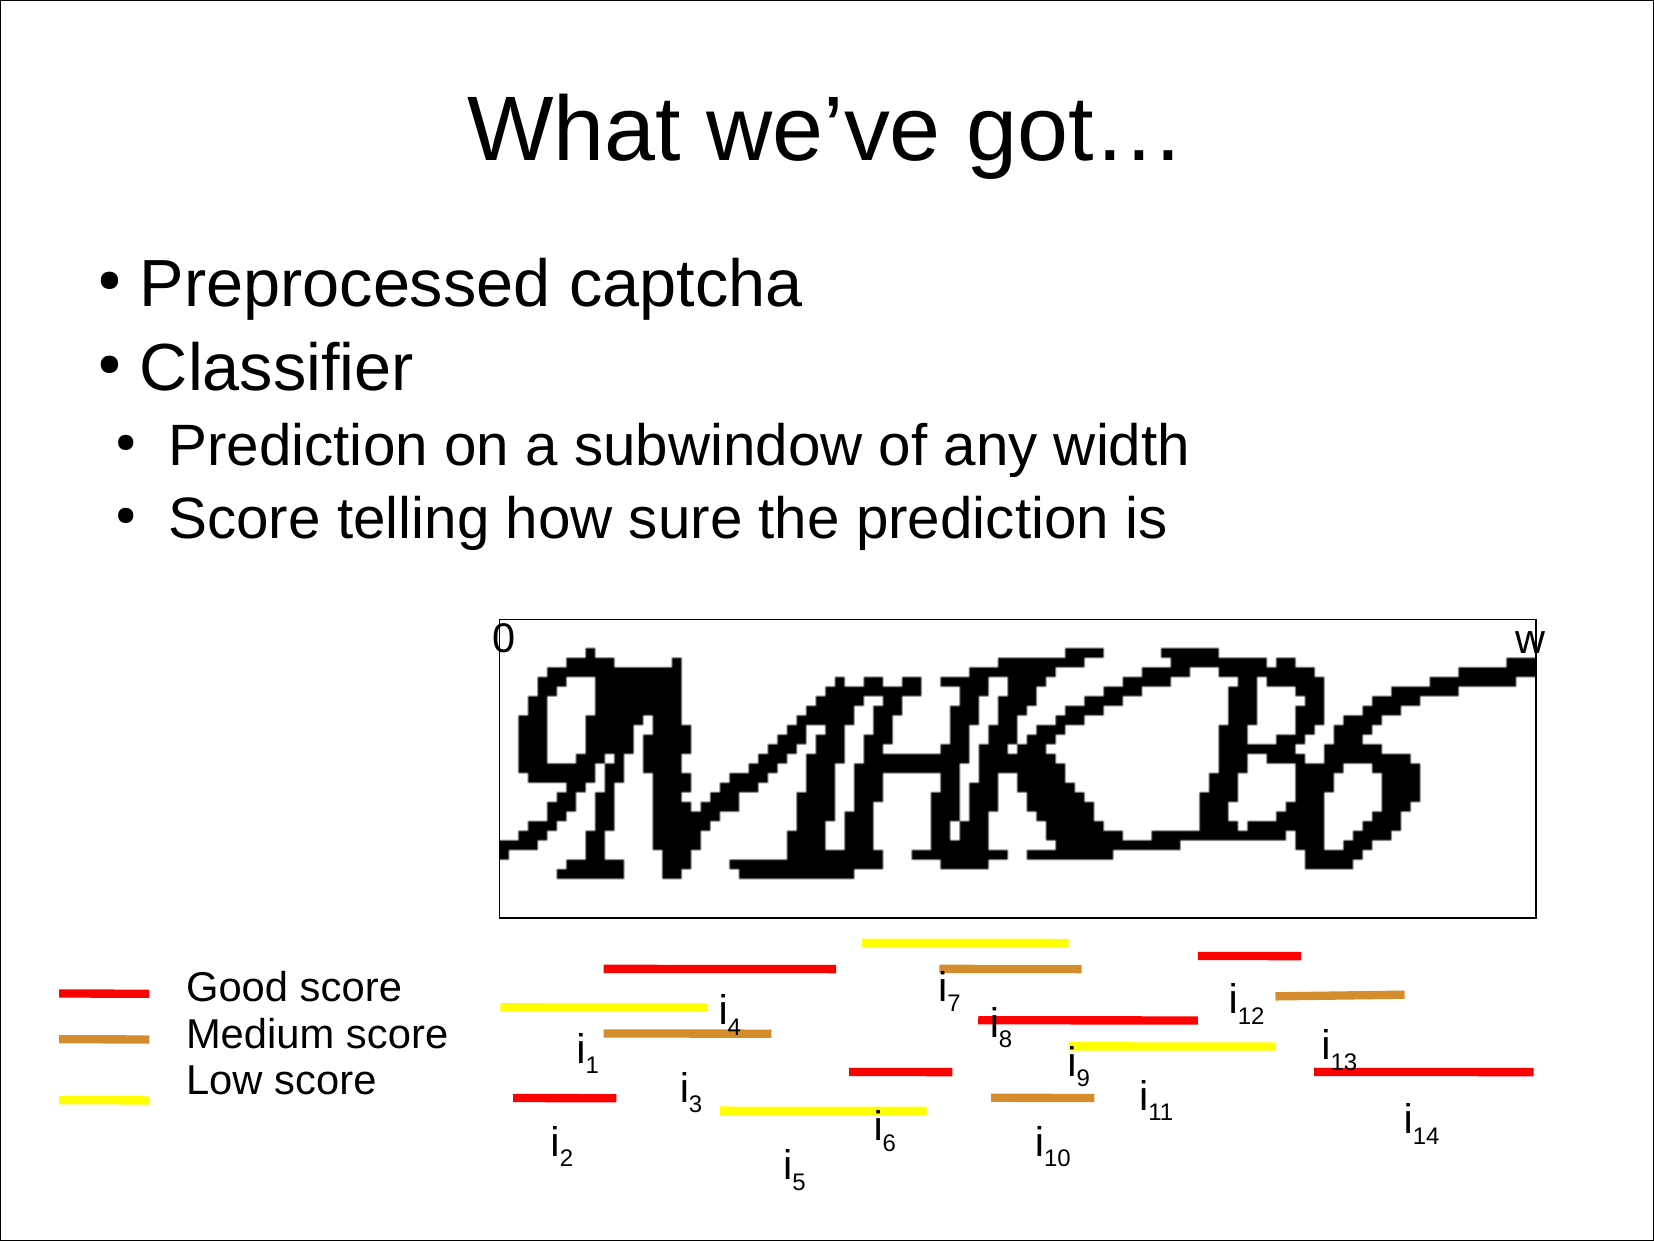

# What we’ve got…
 Preprocessed captcha
 Classifier
Prediction on a subwindow of any width
Score telling how sure the prediction is
0
w
i7
Good score
Medium score
Low score
i12
i4
i8
i13
i1
i9
i3
i11
i14
i6
i2
i10
i5